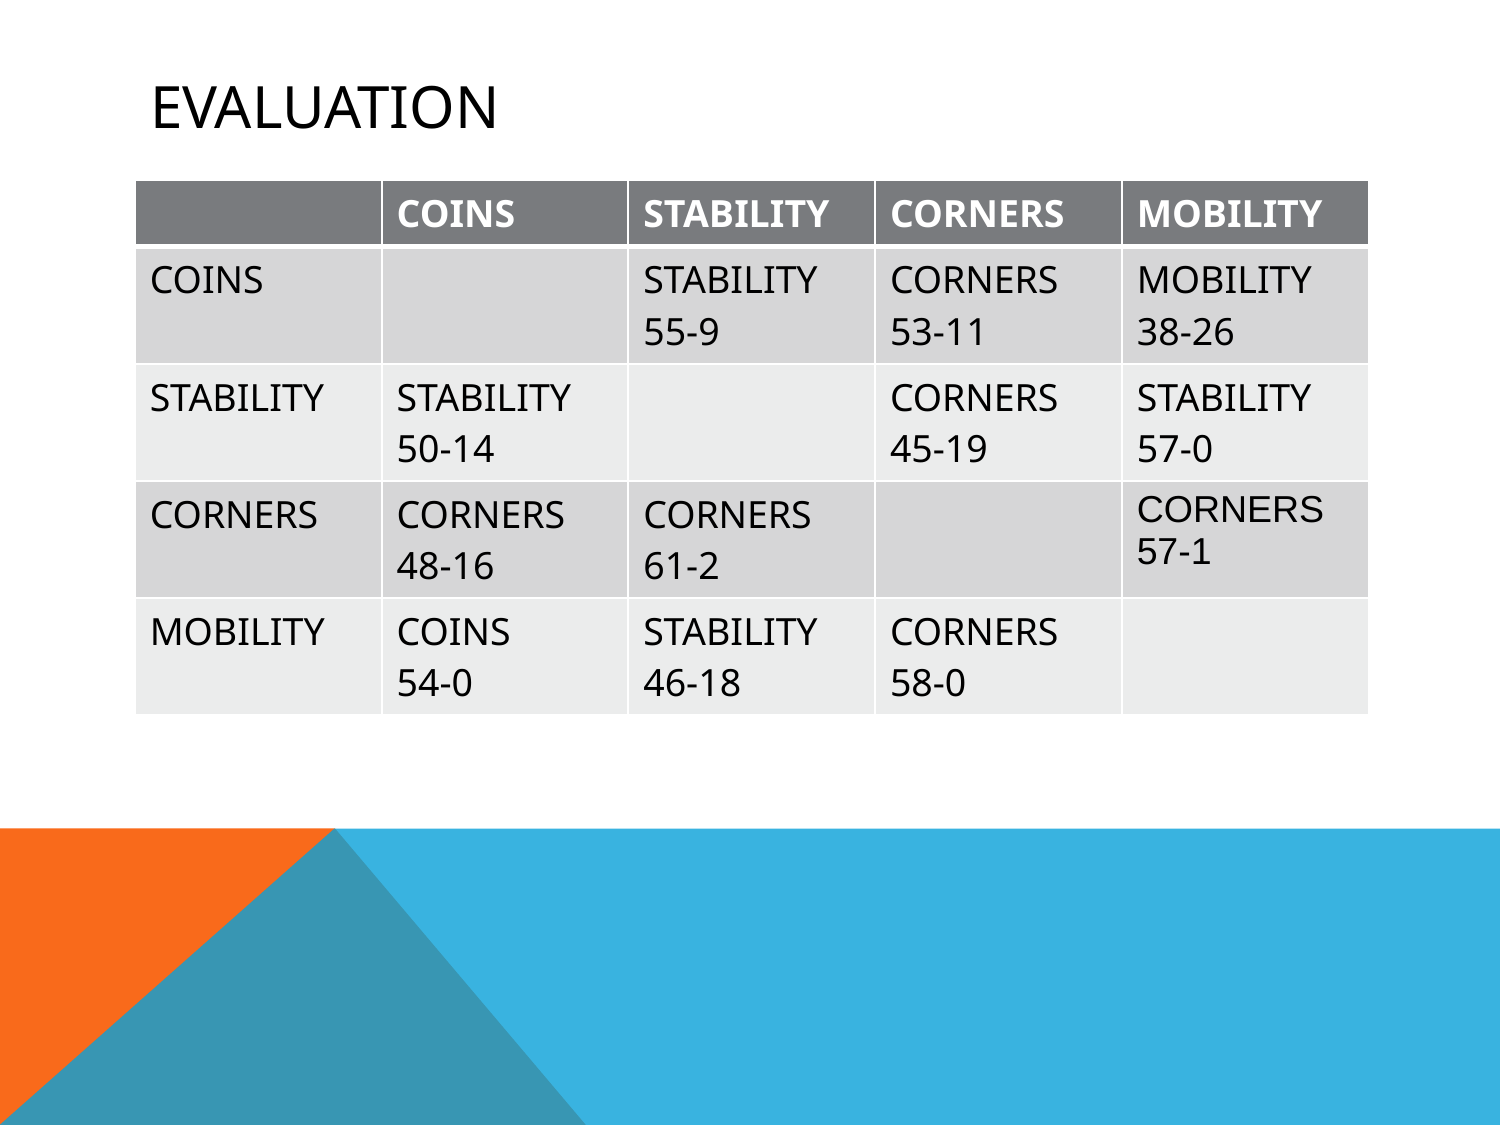

# Evaluation
| | COINS | STABILITY | CORNERS | MOBILITY |
| --- | --- | --- | --- | --- |
| COINS | | STABILITY 55-9 | CORNERS 53-11 | MOBILITY 38-26 |
| STABILITY | STABILITY 50-14 | | CORNERS 45-19 | STABILITY 57-0 |
| CORNERS | CORNERS 48-16 | CORNERS 61-2 | | CORNERS 57-1 |
| MOBILITY | COINS 54-0 | STABILITY 46-18 | CORNERS 58-0 | |